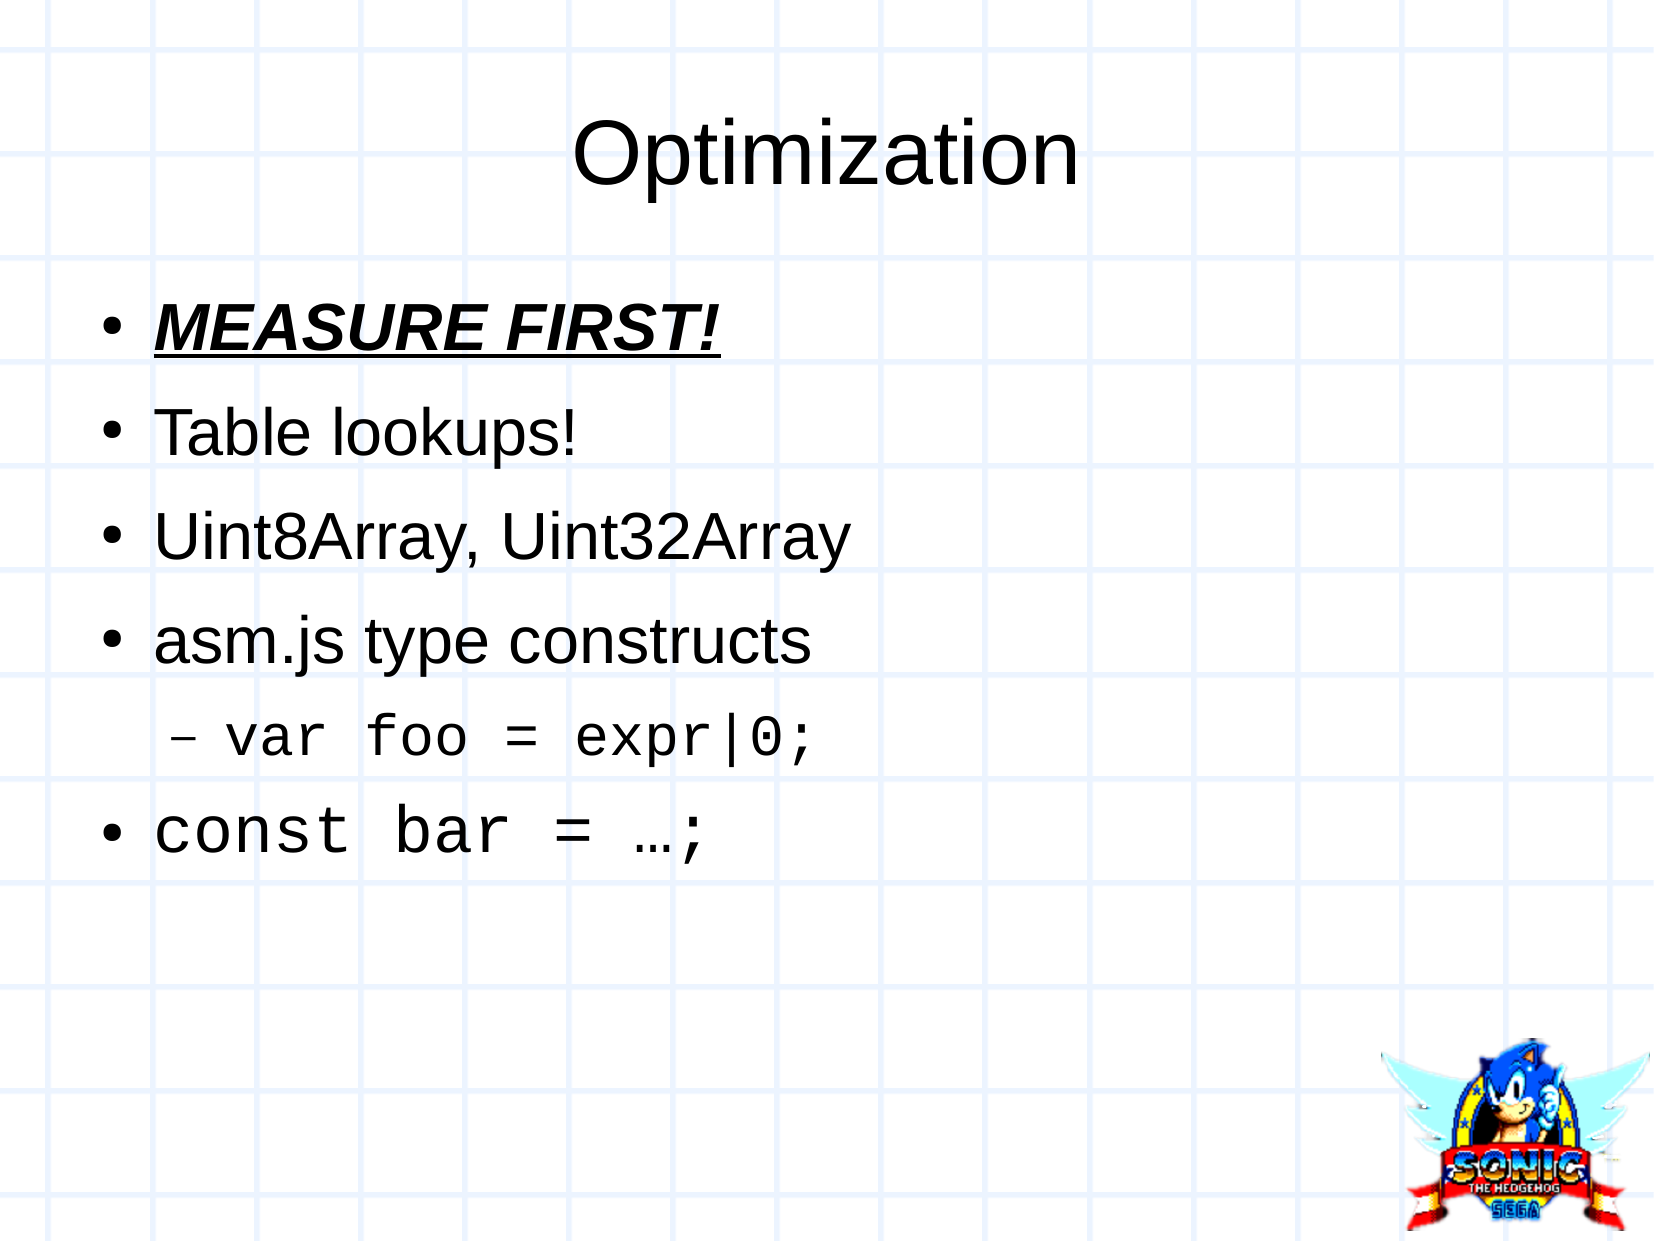

# Optimization
MEASURE FIRST!
Table lookups!
Uint8Array, Uint32Array
asm.js type constructs
var foo = expr|0;
const bar = …;